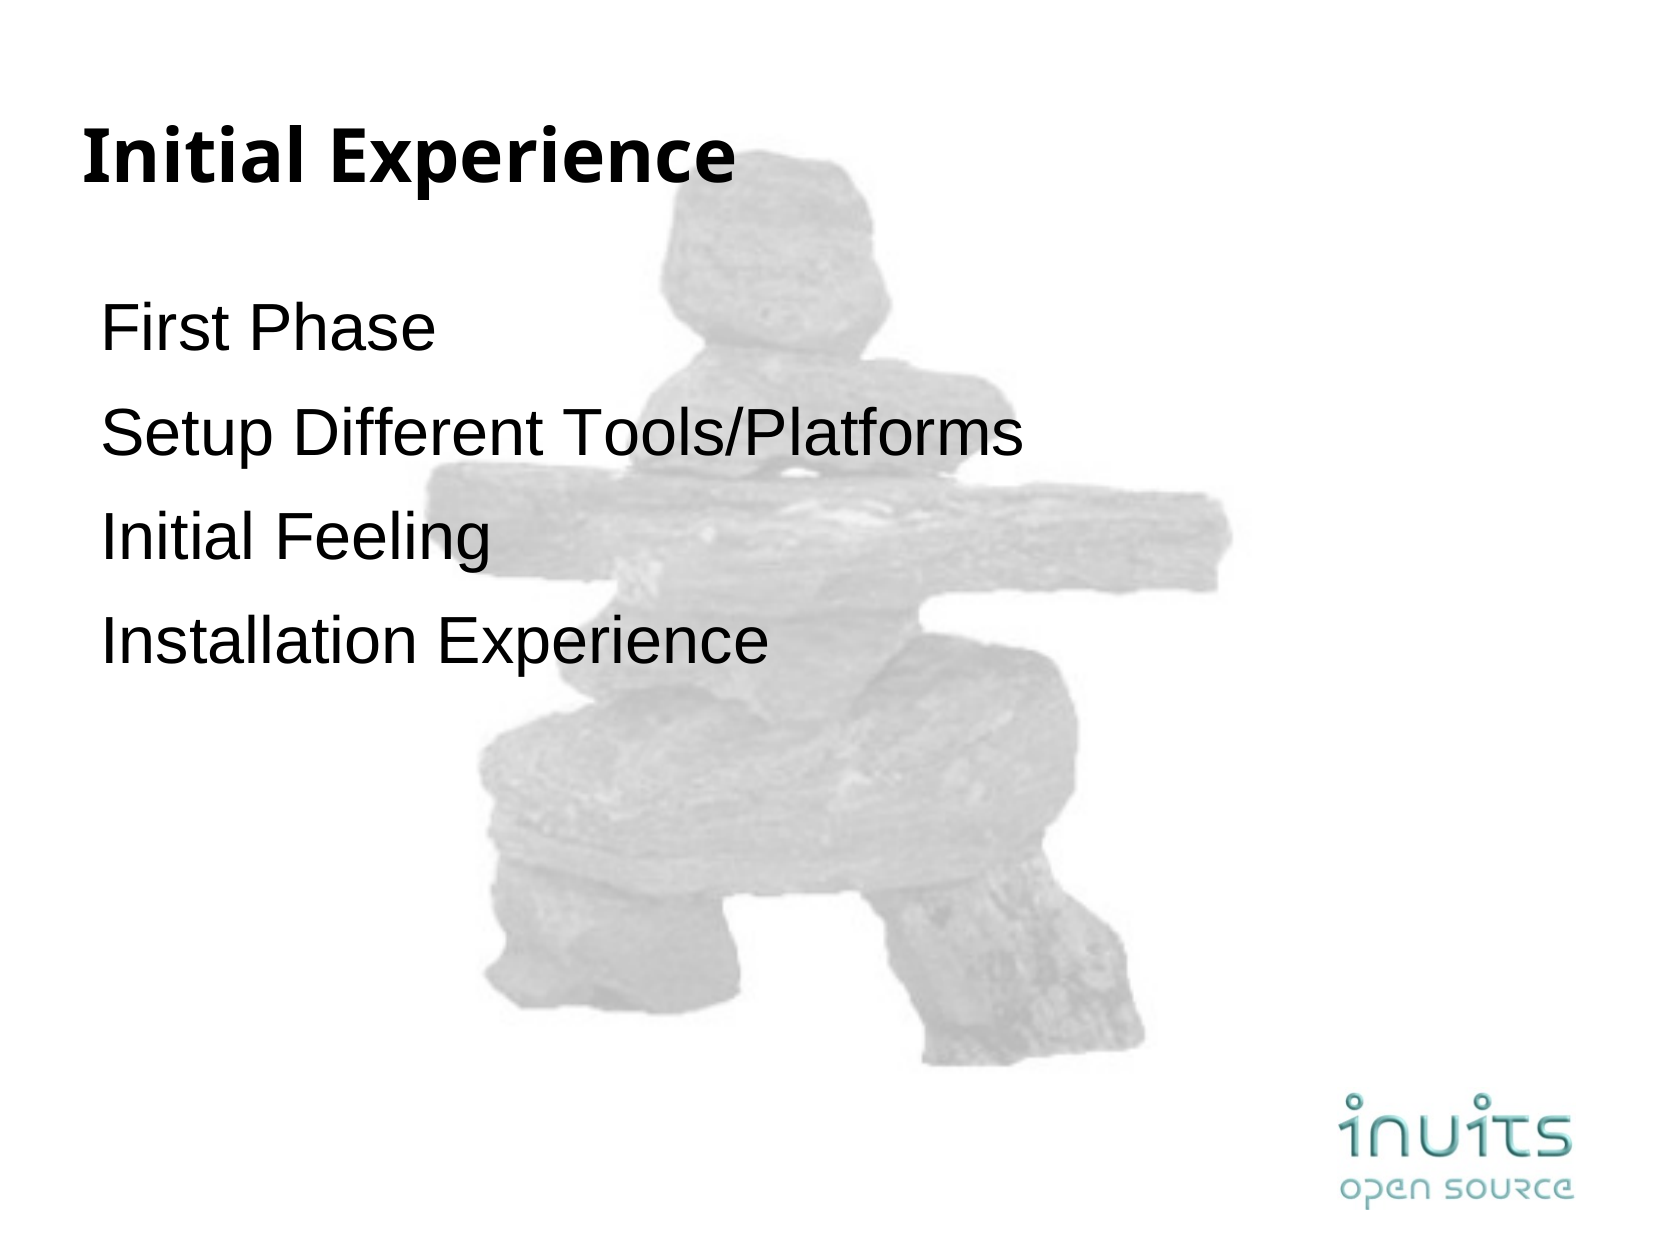

# Initial Experience
First Phase
Setup Different Tools/Platforms
Initial Feeling
Installation Experience
14